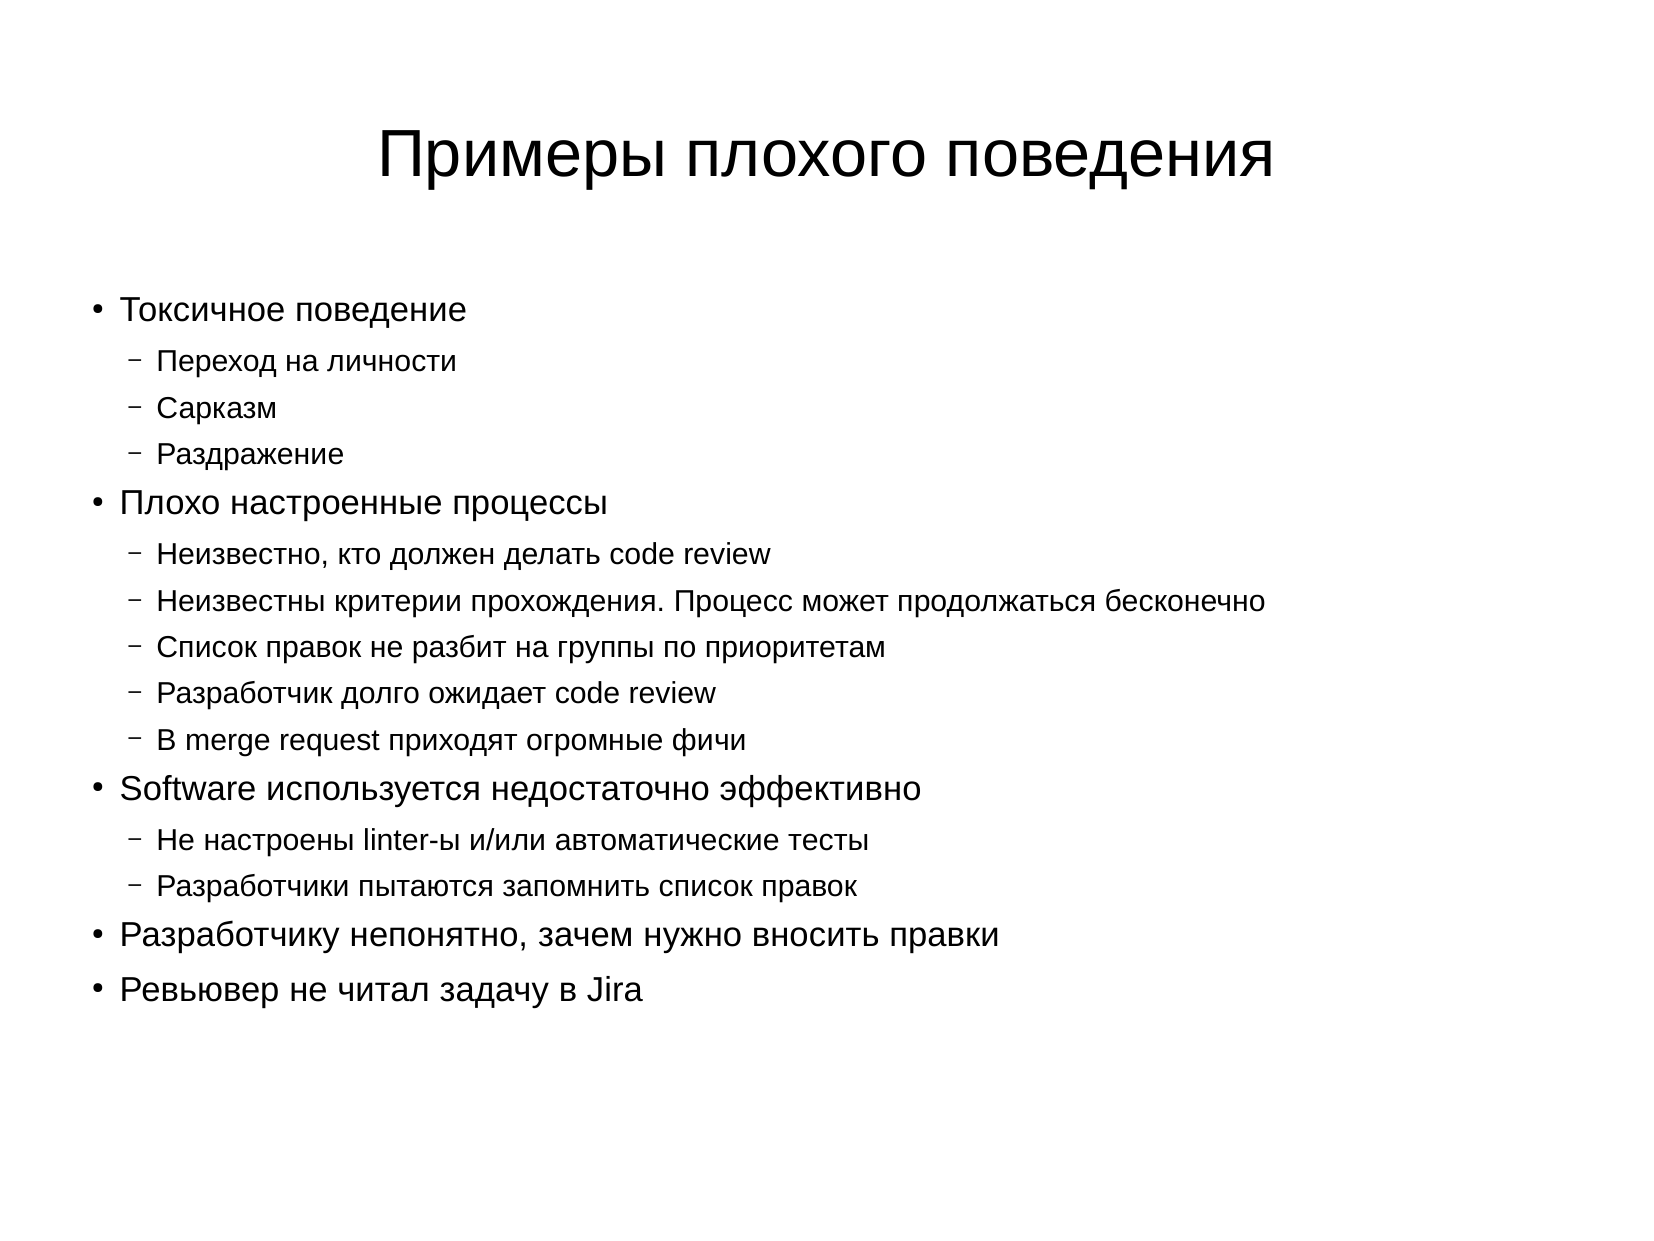

# Примеры плохого поведения
Токсичное поведение
Переход на личности
Сарказм
Раздражение
Плохо настроенные процессы
Неизвестно, кто должен делать code review
Неизвестны критерии прохождения. Процесс может продолжаться бесконечно
Список правок не разбит на группы по приоритетам
Разработчик долго ожидает code review
В merge request приходят огромные фичи
Software используется недостаточно эффективно
Не настроены linter-ы и/или автоматические тесты
Разработчики пытаются запомнить список правок
Разработчику непонятно, зачем нужно вносить правки
Ревьювер не читал задачу в Jira